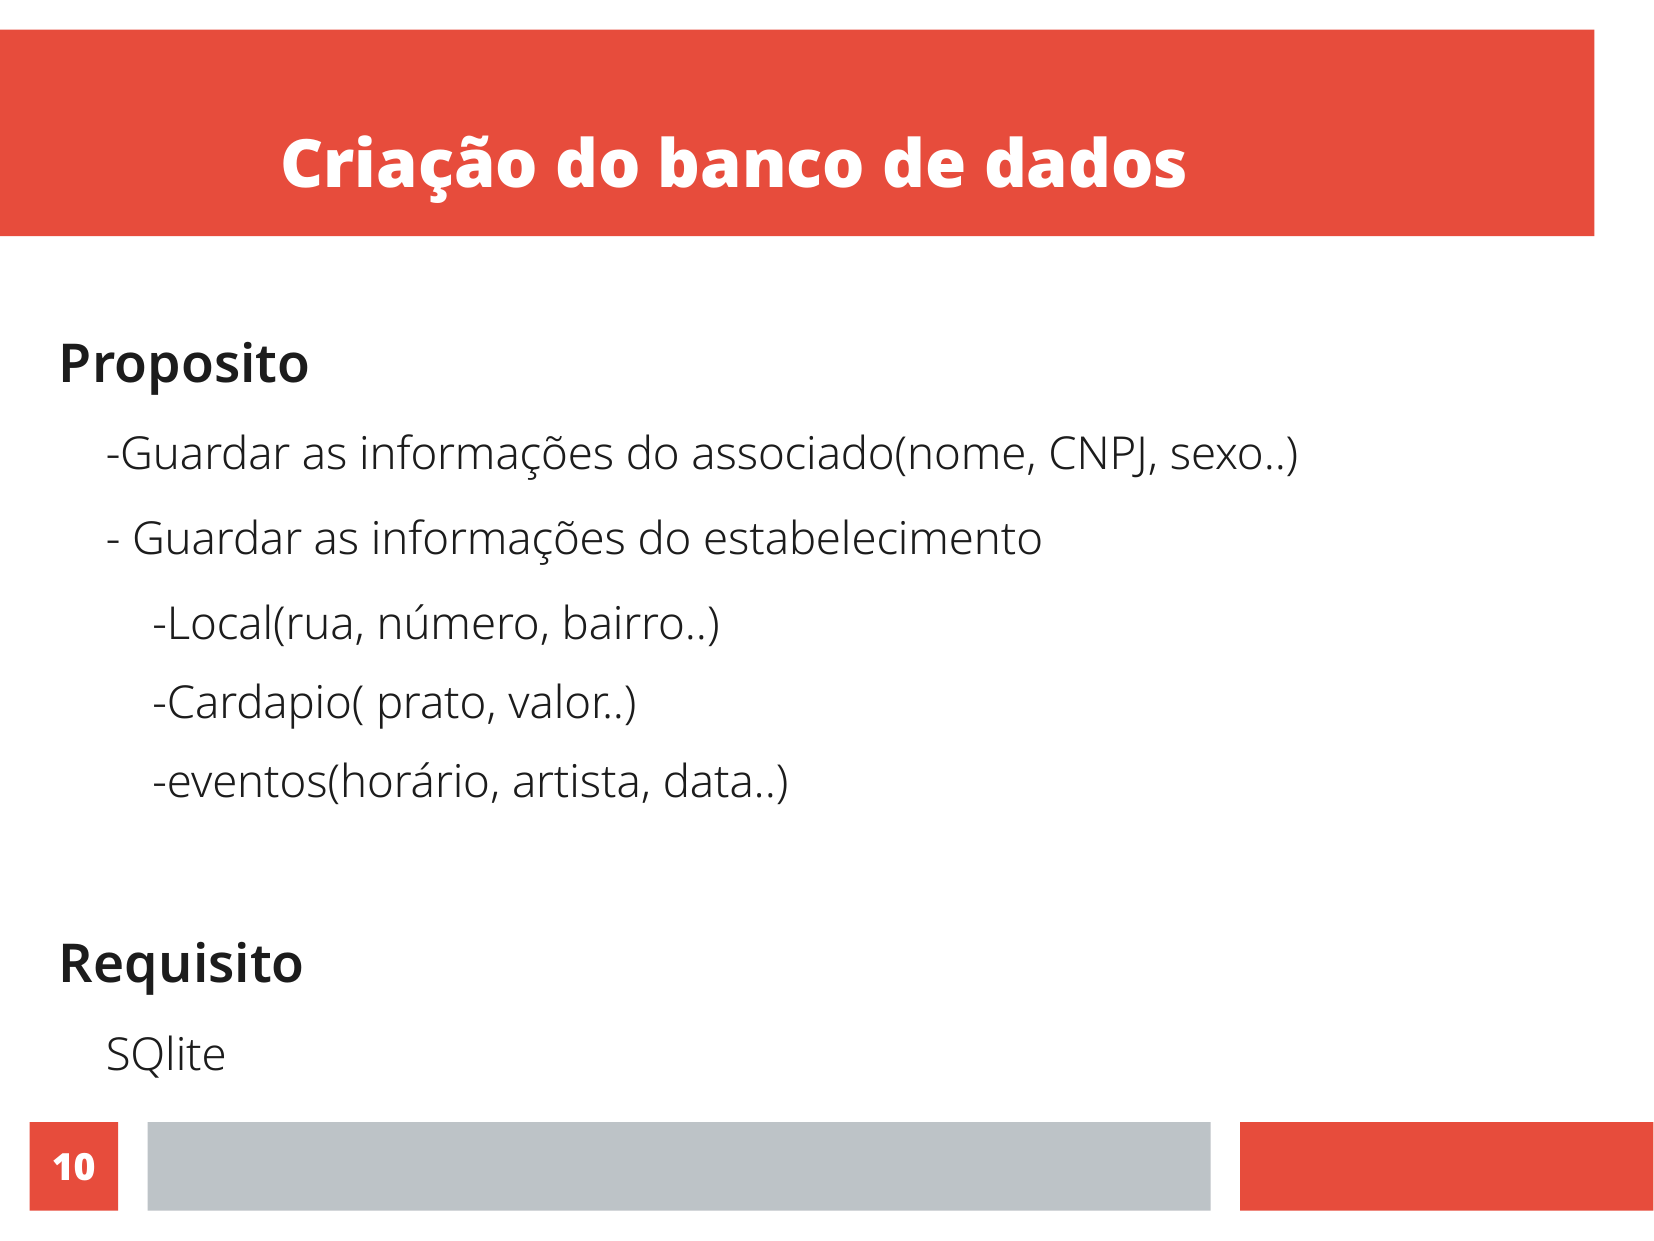

# Criação do banco de dados
Proposito
-Guardar as informações do associado(nome, CNPJ, sexo..)
- Guardar as informações do estabelecimento
-Local(rua, número, bairro..)
-Cardapio( prato, valor..)
-eventos(horário, artista, data..)
Requisito
SQlite
10